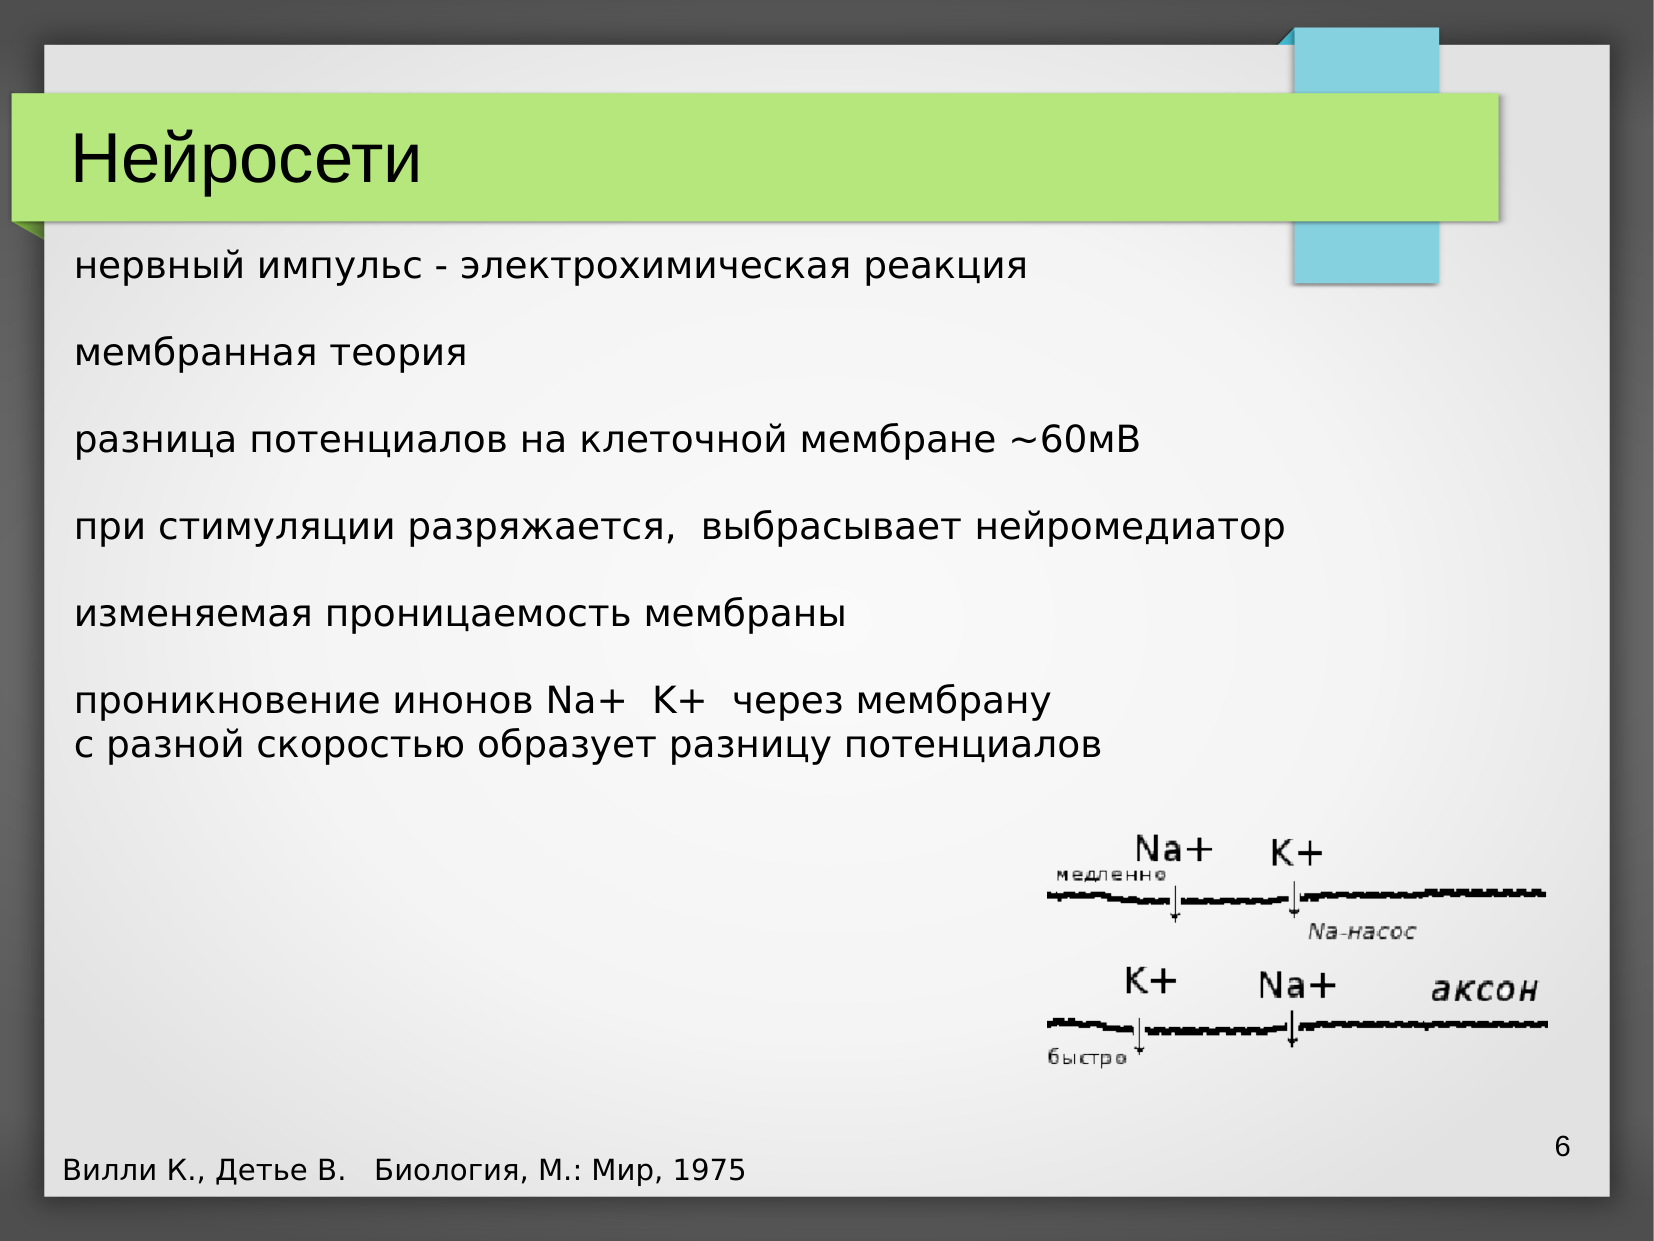

# Нейросети
нервный импульс - электрохимическая реакция
мембранная теория
разница потенциалов на клеточной мембране ~60мВ
при стимуляции разряжается, выбрасывает нейромедиатор
изменяемая проницаемость мембраны
проникновение инонов Na+ K+ через мембрану
с разной скоростью образует разницу потенциалов
6
Вилли К., Детье В. Биология, М.: Мир, 1975